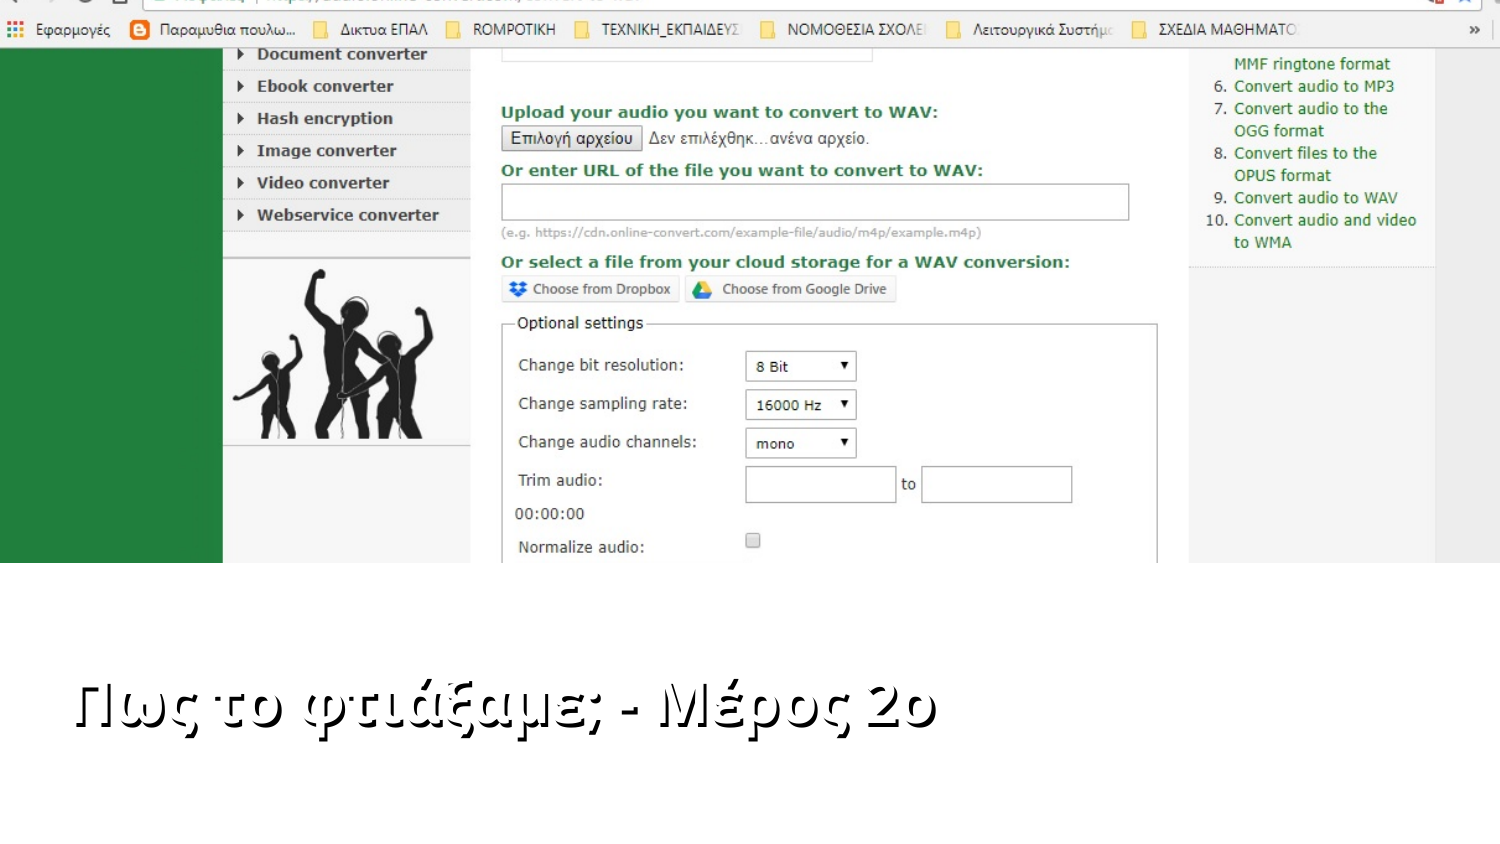

Φωτογραφικό Υλικό: https://audio.online-convert.com/convert-to-wav
On-line πρόγραμμα μετατροπής των αρχείων της ηχογράφησης μας στο απαιτούμενο format
# Πως το φτιάξαμε; - Μέρος 2ο